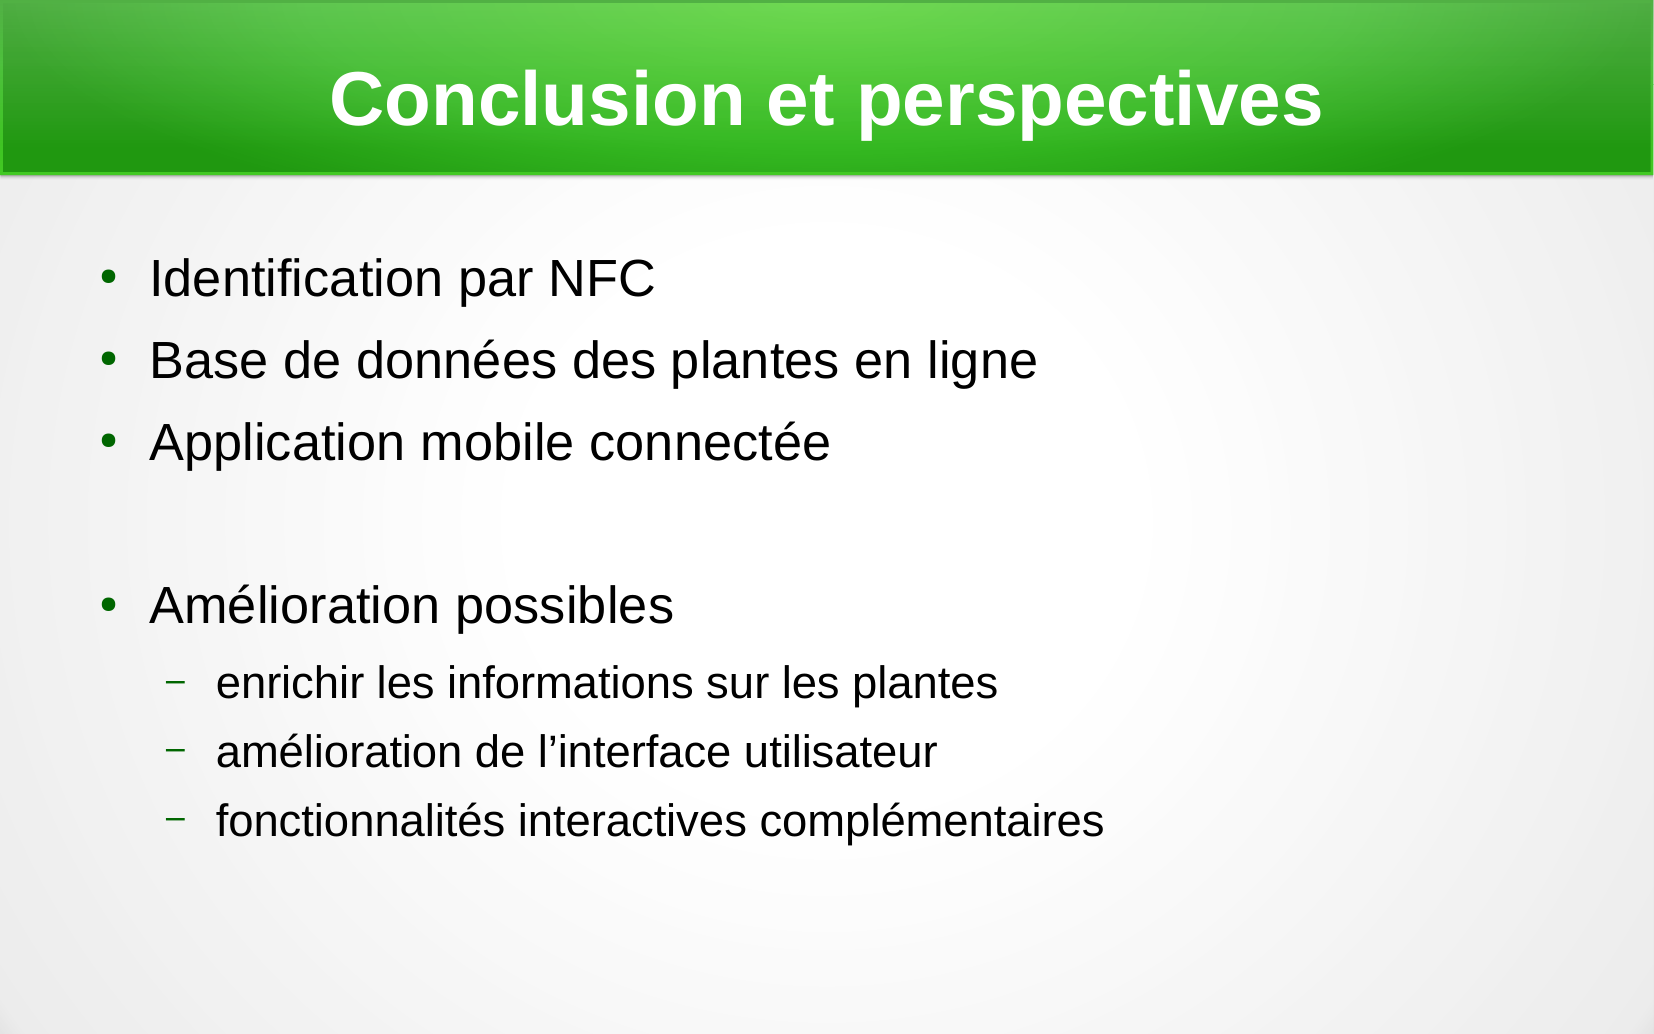

# Conclusion et perspectives
Identification par NFC
Base de données des plantes en ligne
Application mobile connectée
Amélioration possibles
enrichir les informations sur les plantes
amélioration de l’interface utilisateur
fonctionnalités interactives complémentaires